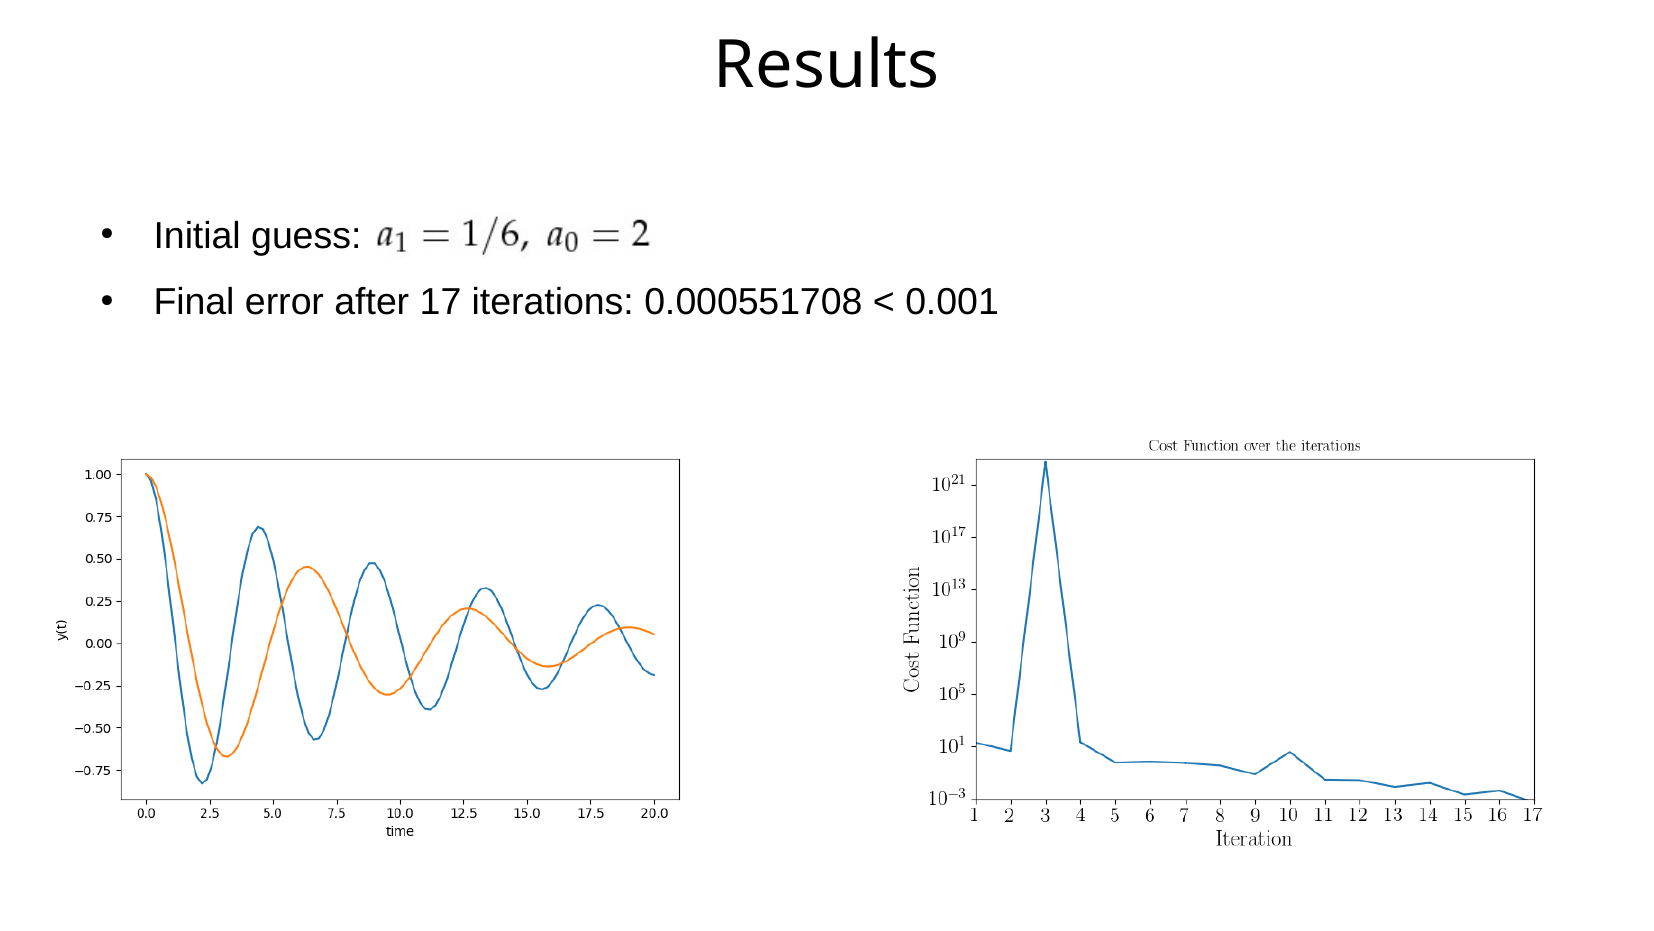

# Results
Initial guess:
Final error after 17 iterations: 0.000551708 < 0.001